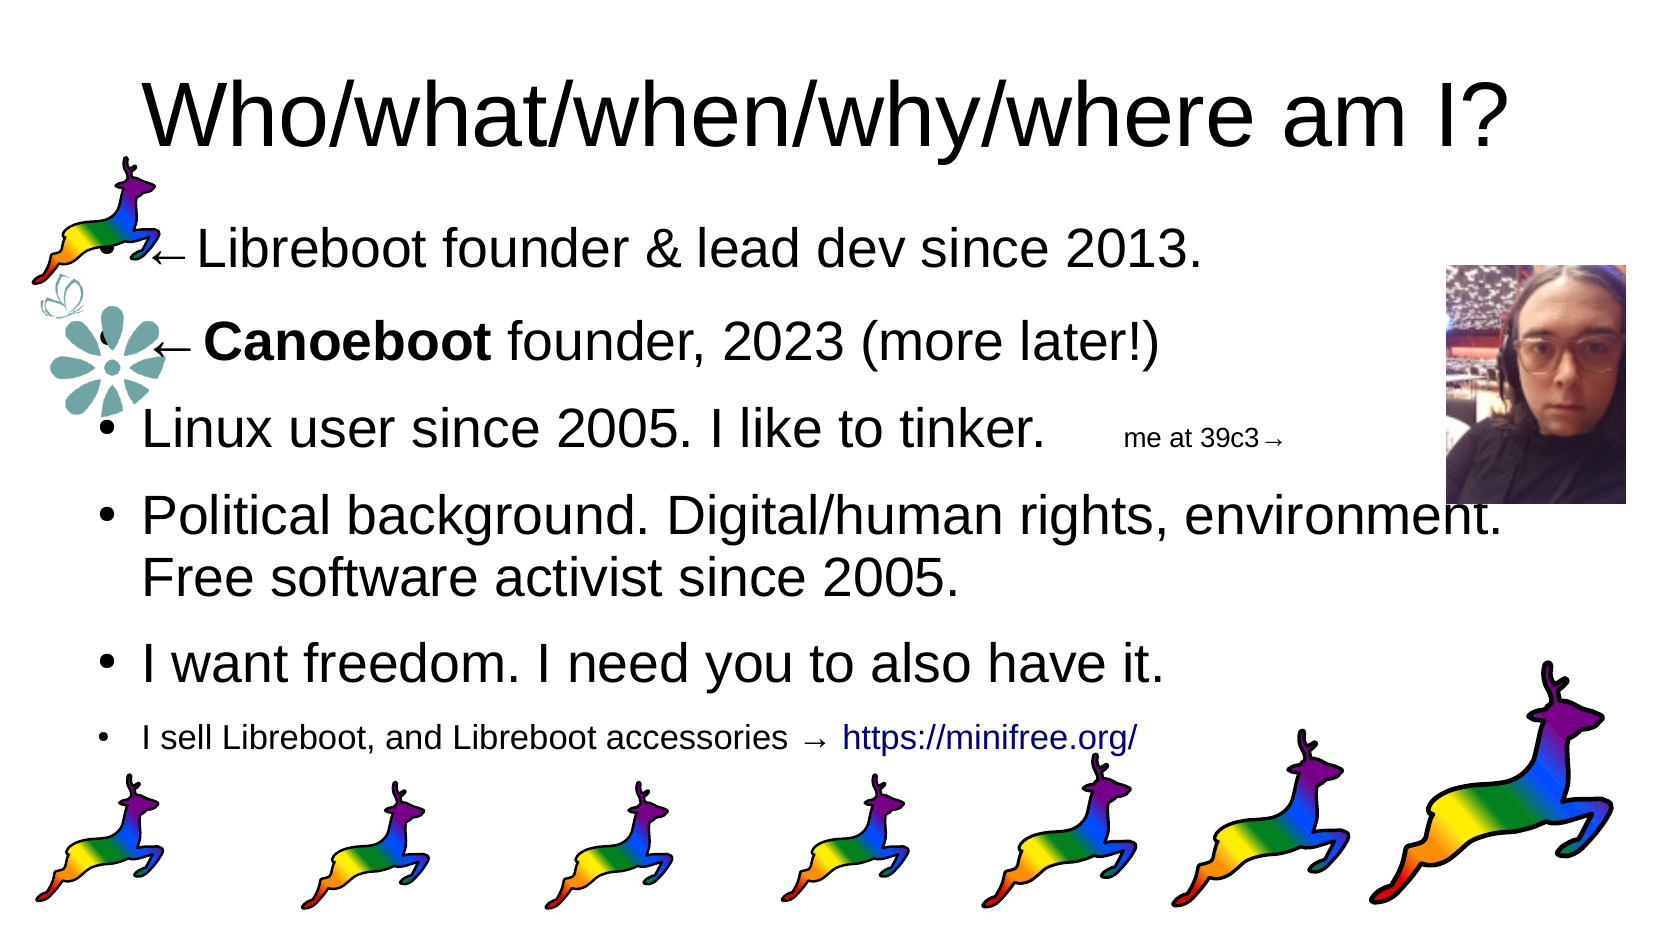

Who/what/when/why/where am I?
# ←Libreboot founder & lead dev since 2013.
←Canoeboot founder, 2023 (more later!)
Linux user since 2005. I like to tinker. me at 39c3→
Political background. Digital/human rights, environment. Free software activist since 2005.
I want freedom. I need you to also have it.
I sell Libreboot, and Libreboot accessories → https://minifree.org/